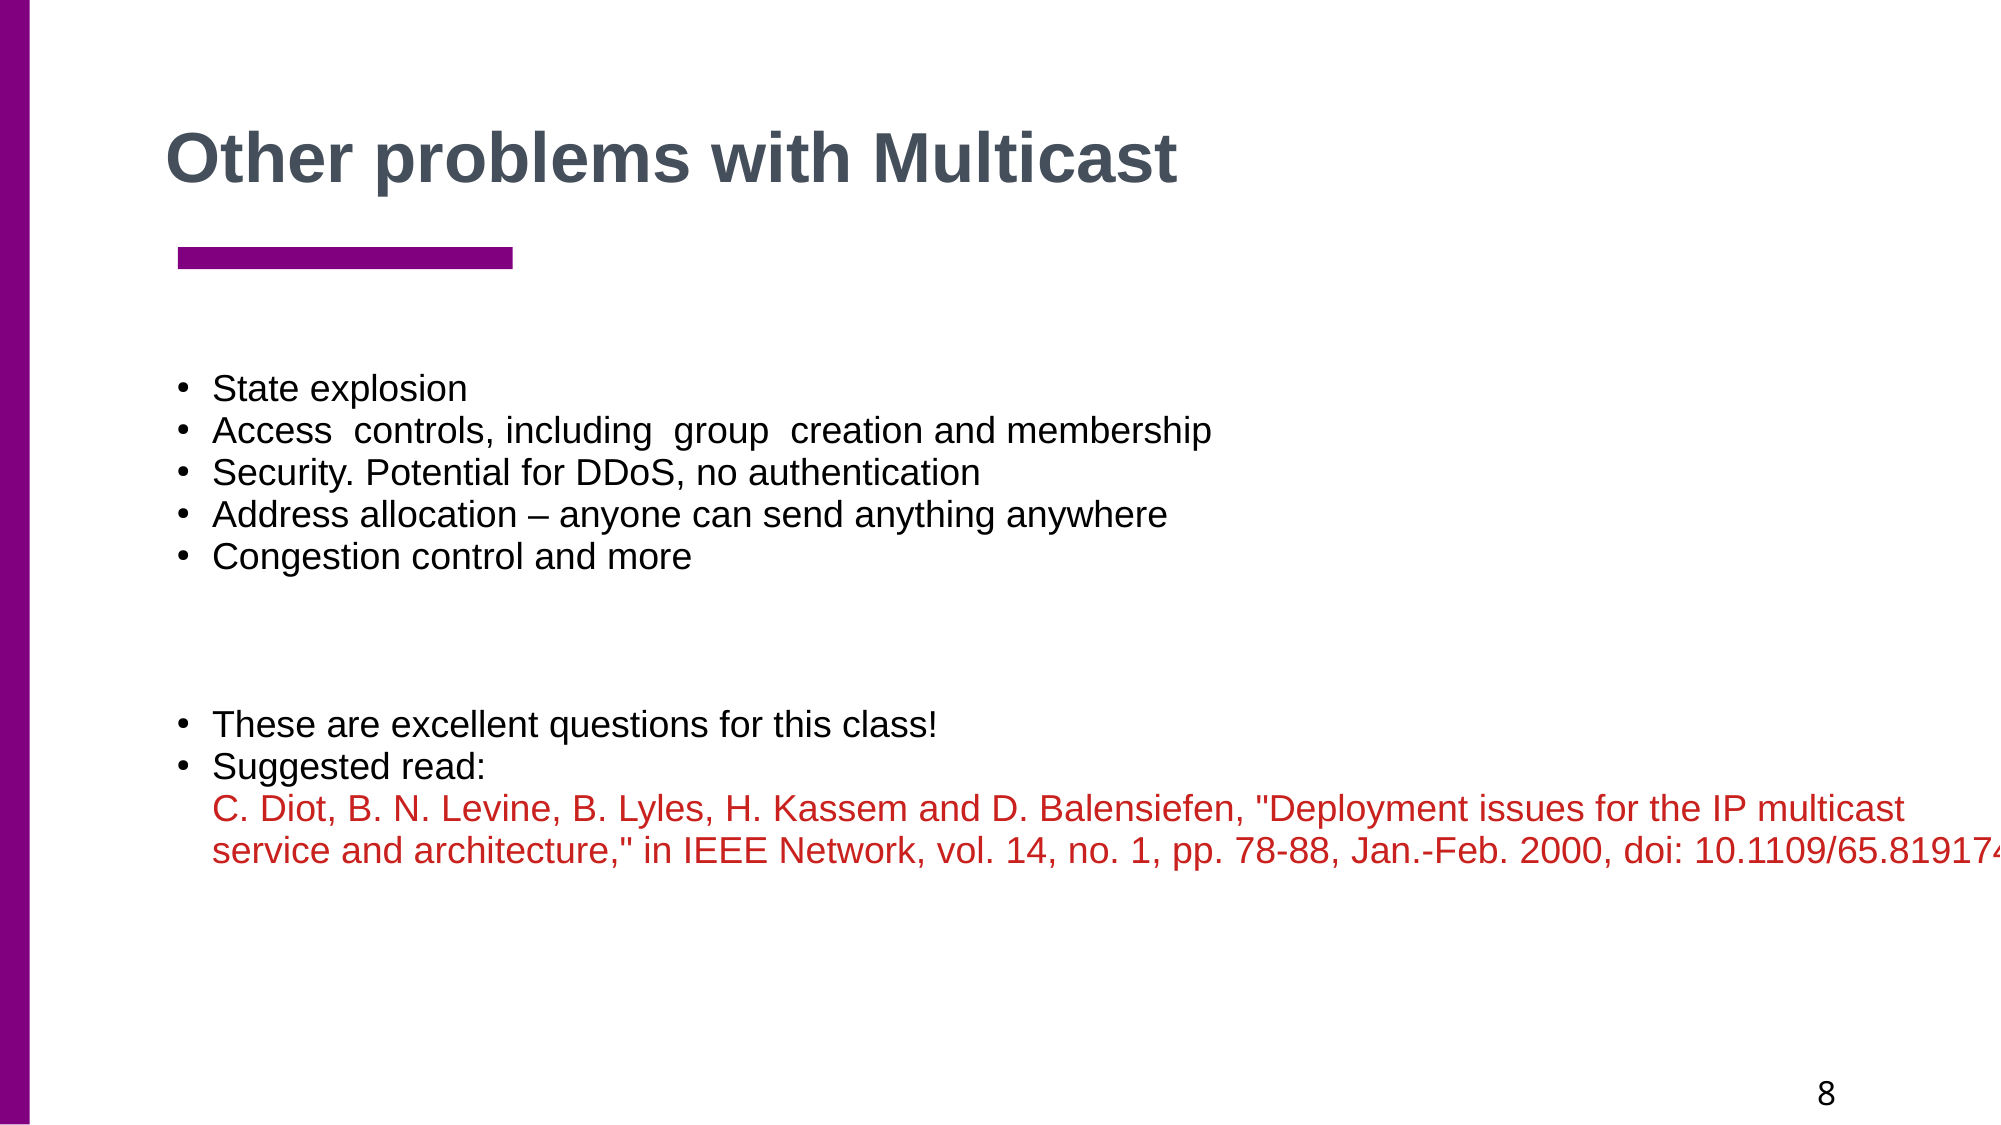

Other problems with Multicast
State explosion
Access controls, including group creation and membership
Security. Potential for DDoS, no authentication
Address allocation – anyone can send anything anywhere
Congestion control and more
These are excellent questions for this class!
Suggested read:
C. Diot, B. N. Levine, B. Lyles, H. Kassem and D. Balensiefen, "Deployment issues for the IP multicast
service and architecture," in IEEE Network, vol. 14, no. 1, pp. 78-88, Jan.-Feb. 2000, doi: 10.1109/65.819174.